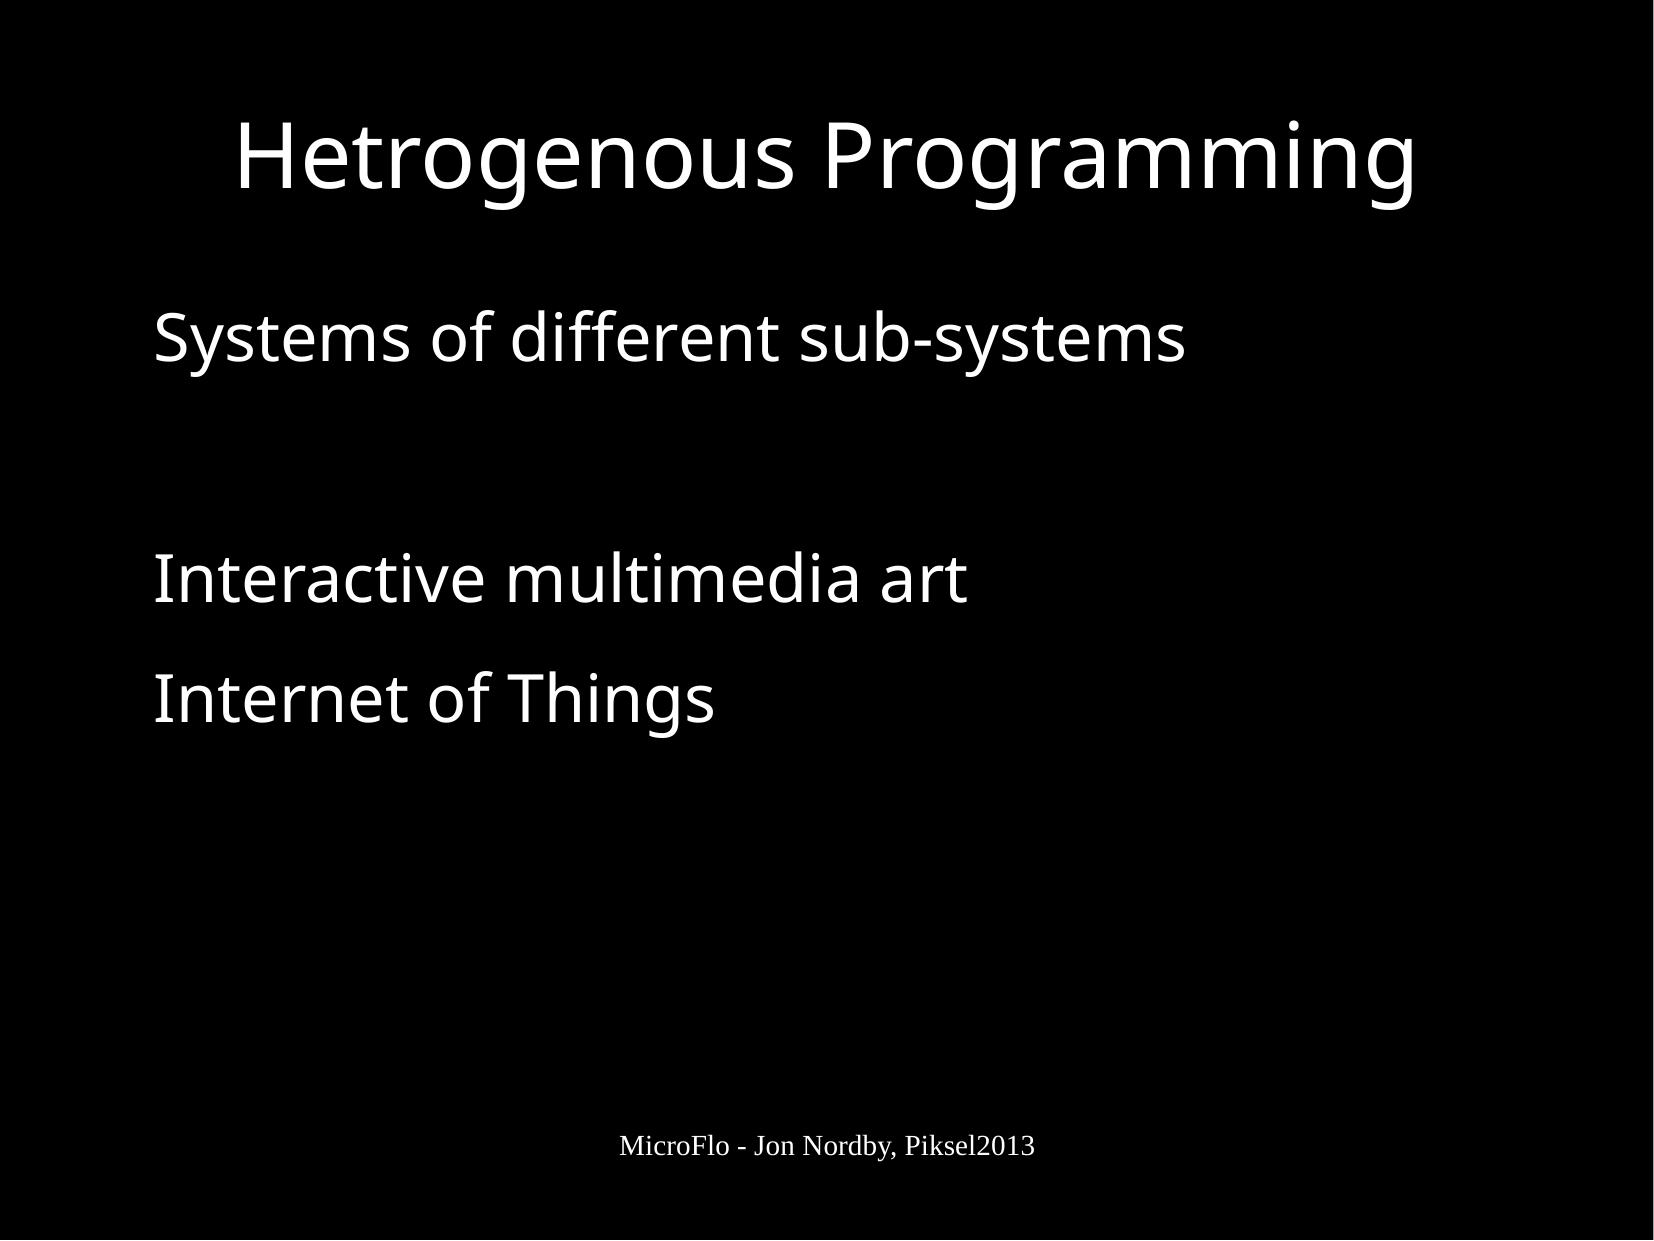

# Hetrogenous Programming
Systems of different sub-systems
Interactive multimedia art
Internet of Things
MicroFlo - Jon Nordby, Piksel2013